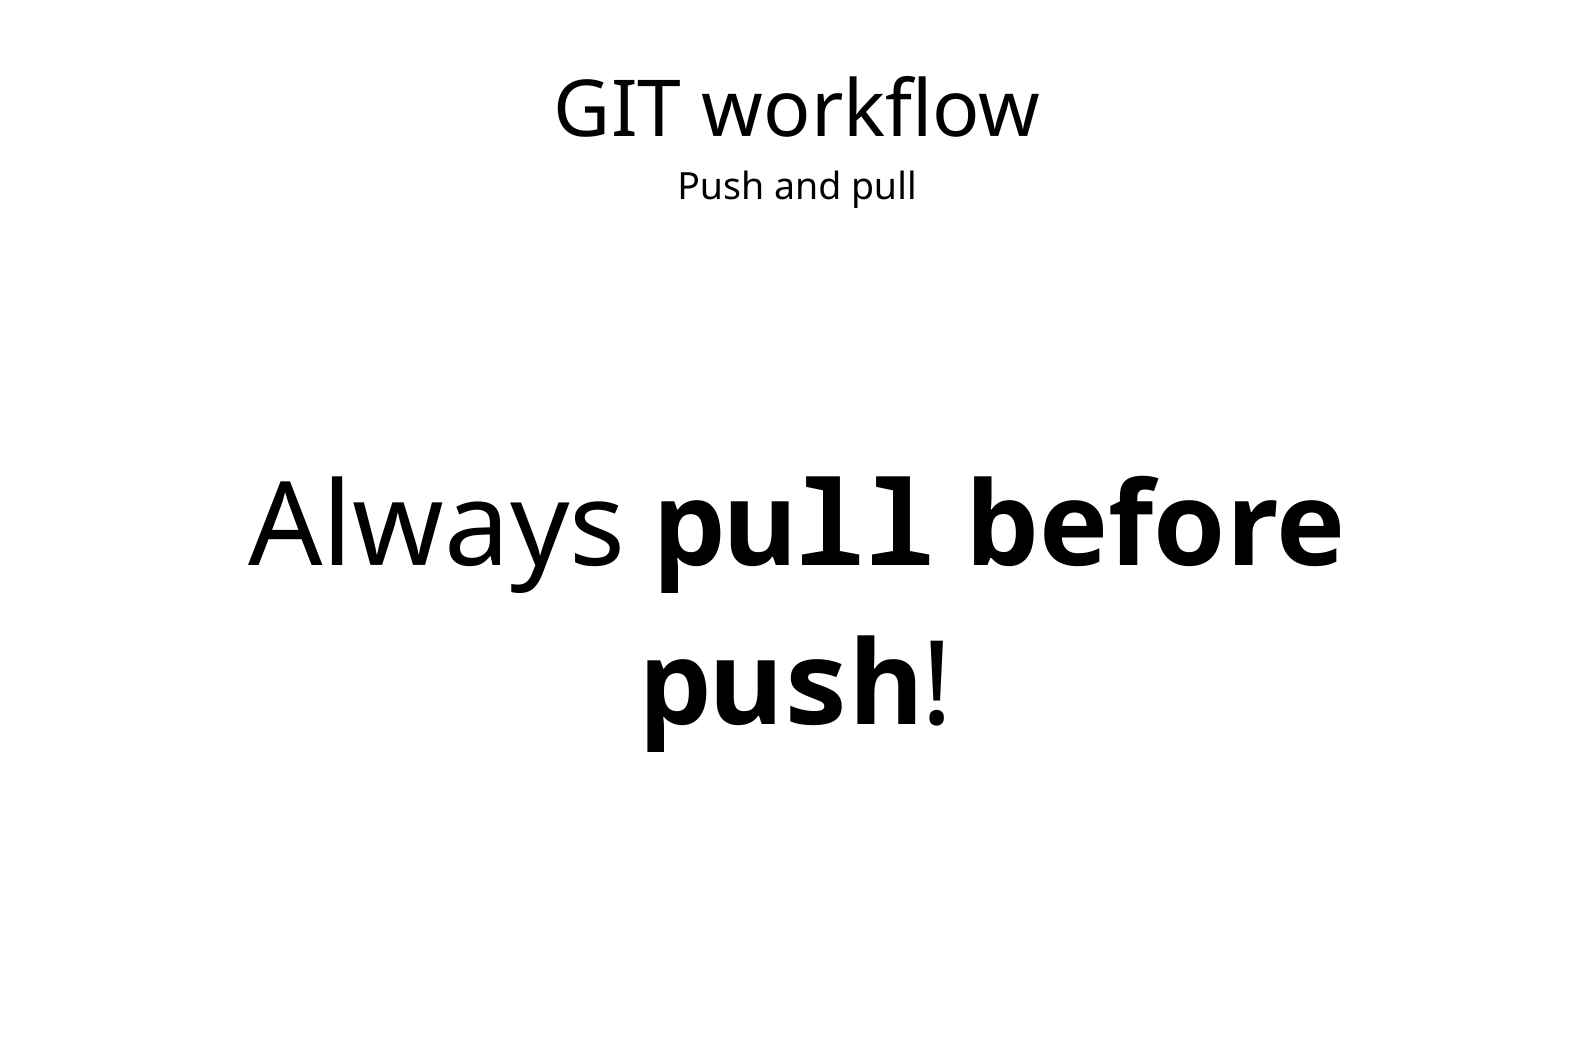

# GIT workflow Push and pull
Always pull before push!